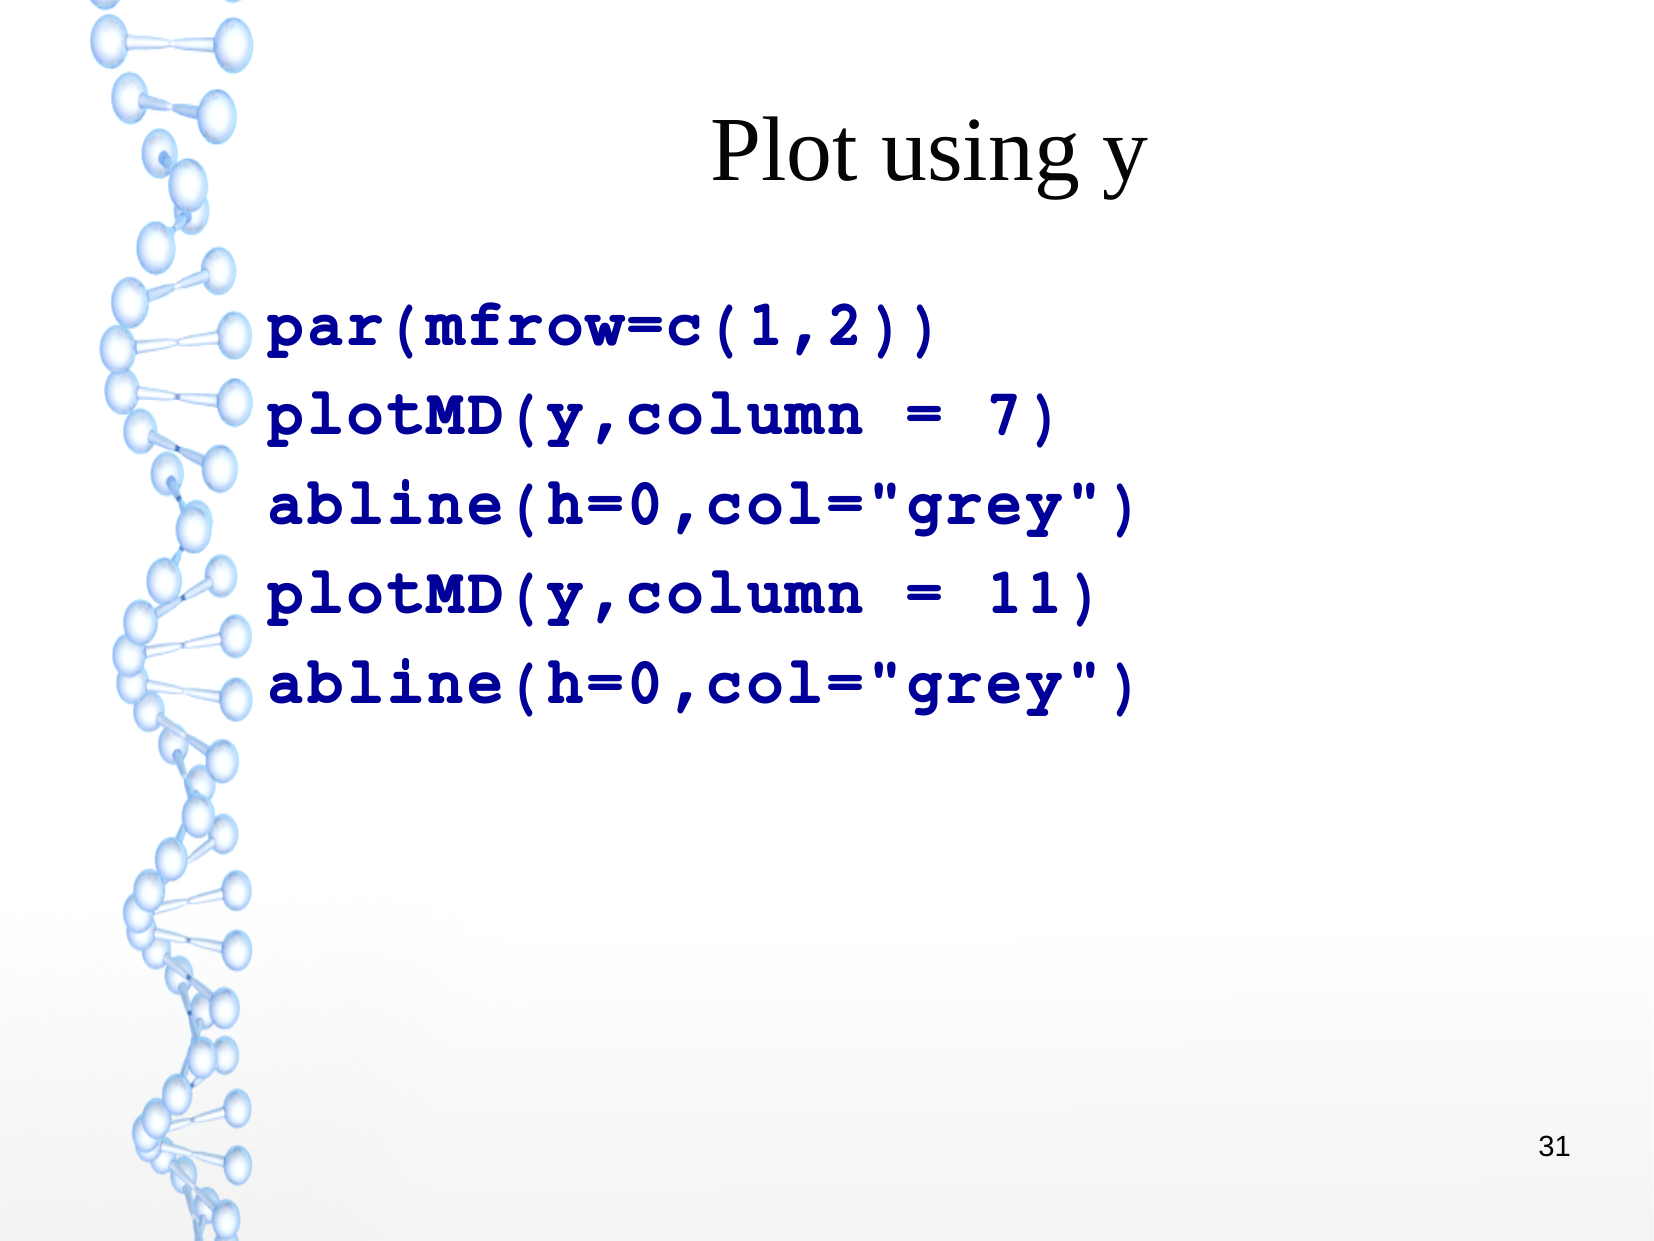

# Plot using y
par(mfrow=c(1,2))
plotMD(y,column = 7)
abline(h=0,col="grey")
plotMD(y,column = 11)
abline(h=0,col="grey")
31